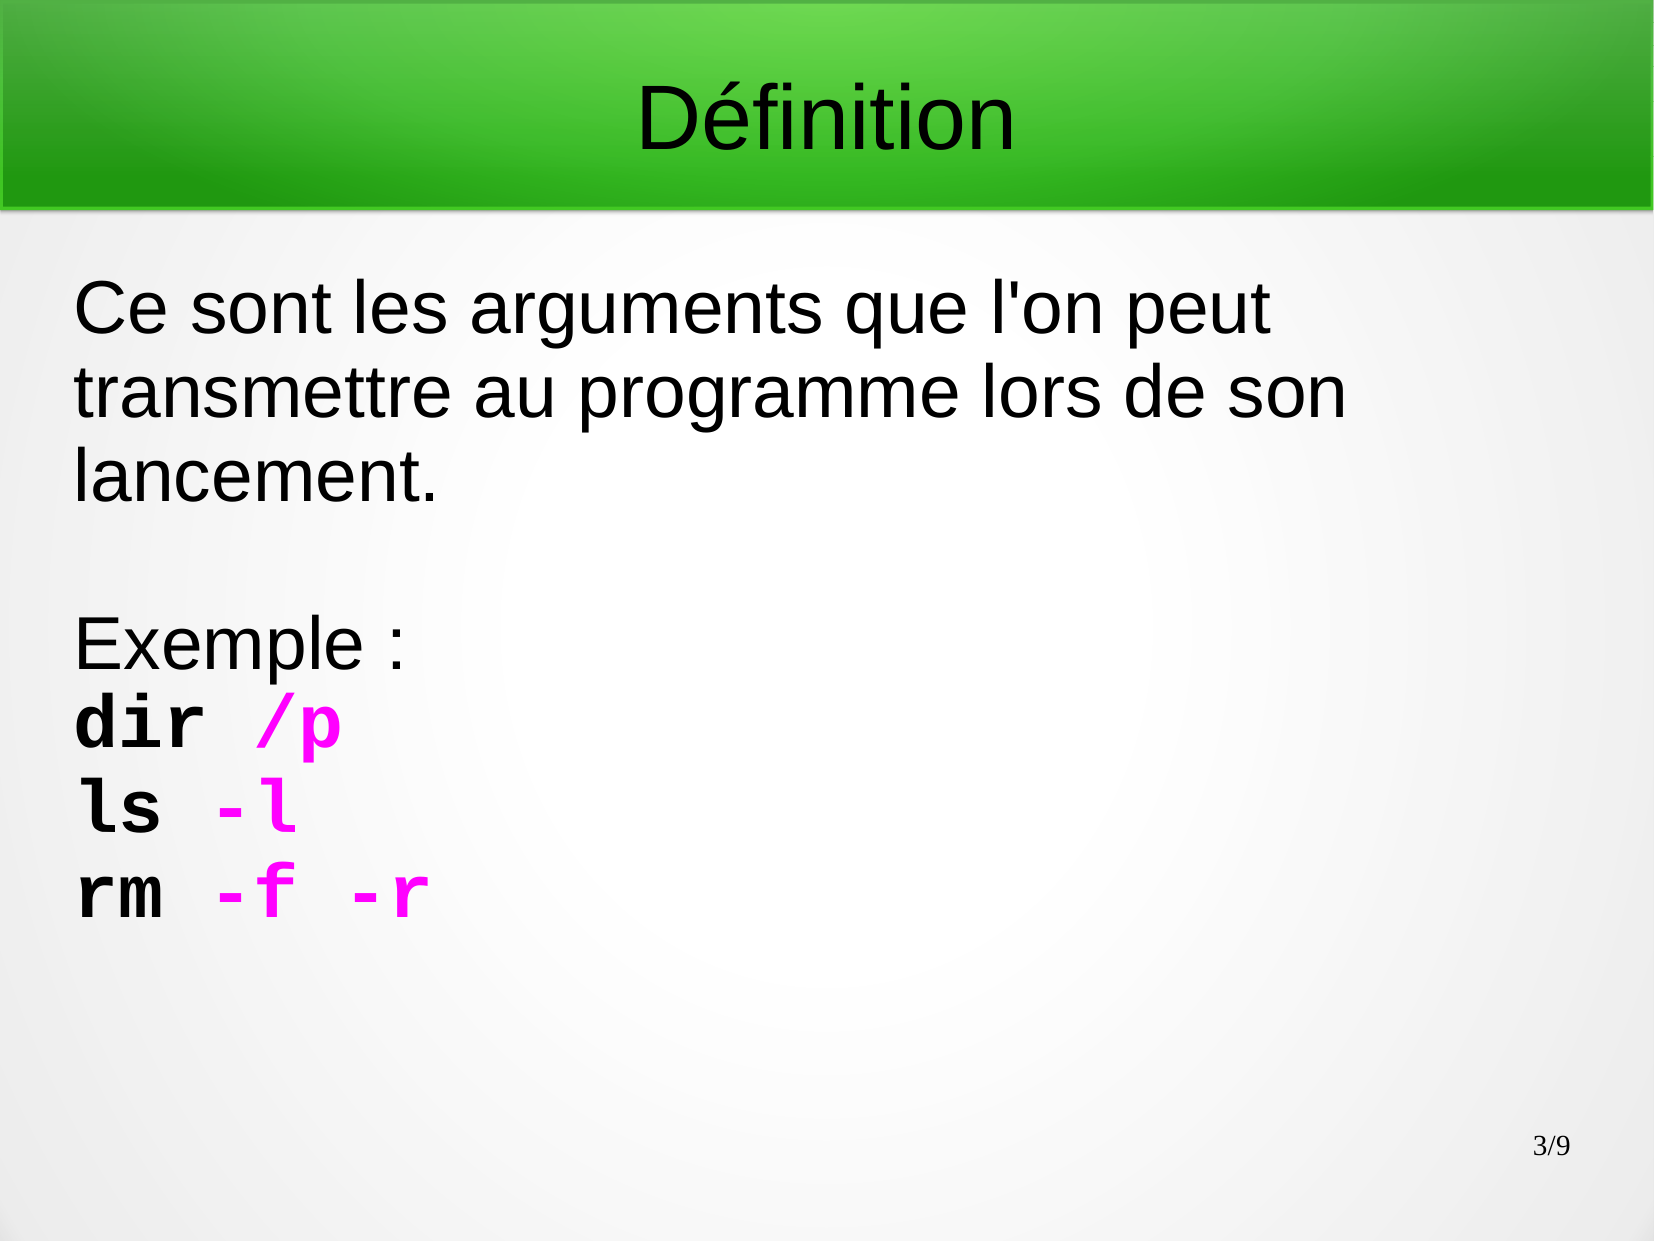

# Définition
Ce sont les arguments que l'on peut transmettre au programme lors de son lancement.
Exemple :
dir /p
ls -l
rm -f -r
3